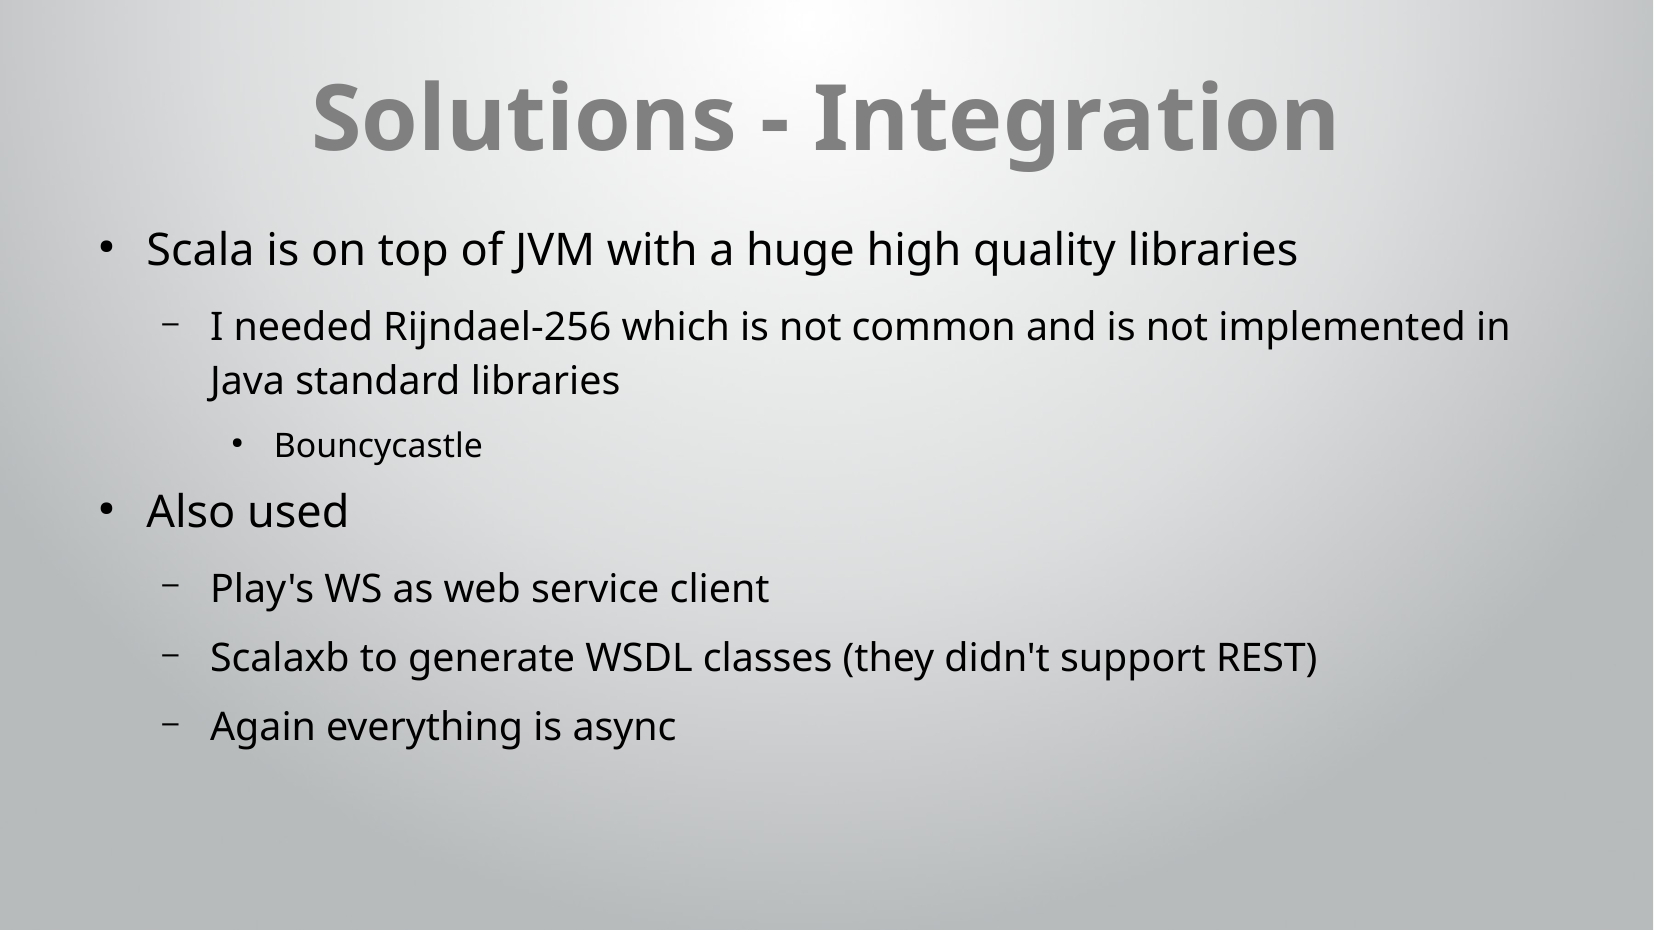

# Solutions - Integration
Scala is on top of JVM with a huge high quality libraries
I needed Rijndael-256 which is not common and is not implemented in Java standard libraries
Bouncycastle
Also used
Play's WS as web service client
Scalaxb to generate WSDL classes (they didn't support REST)
Again everything is async